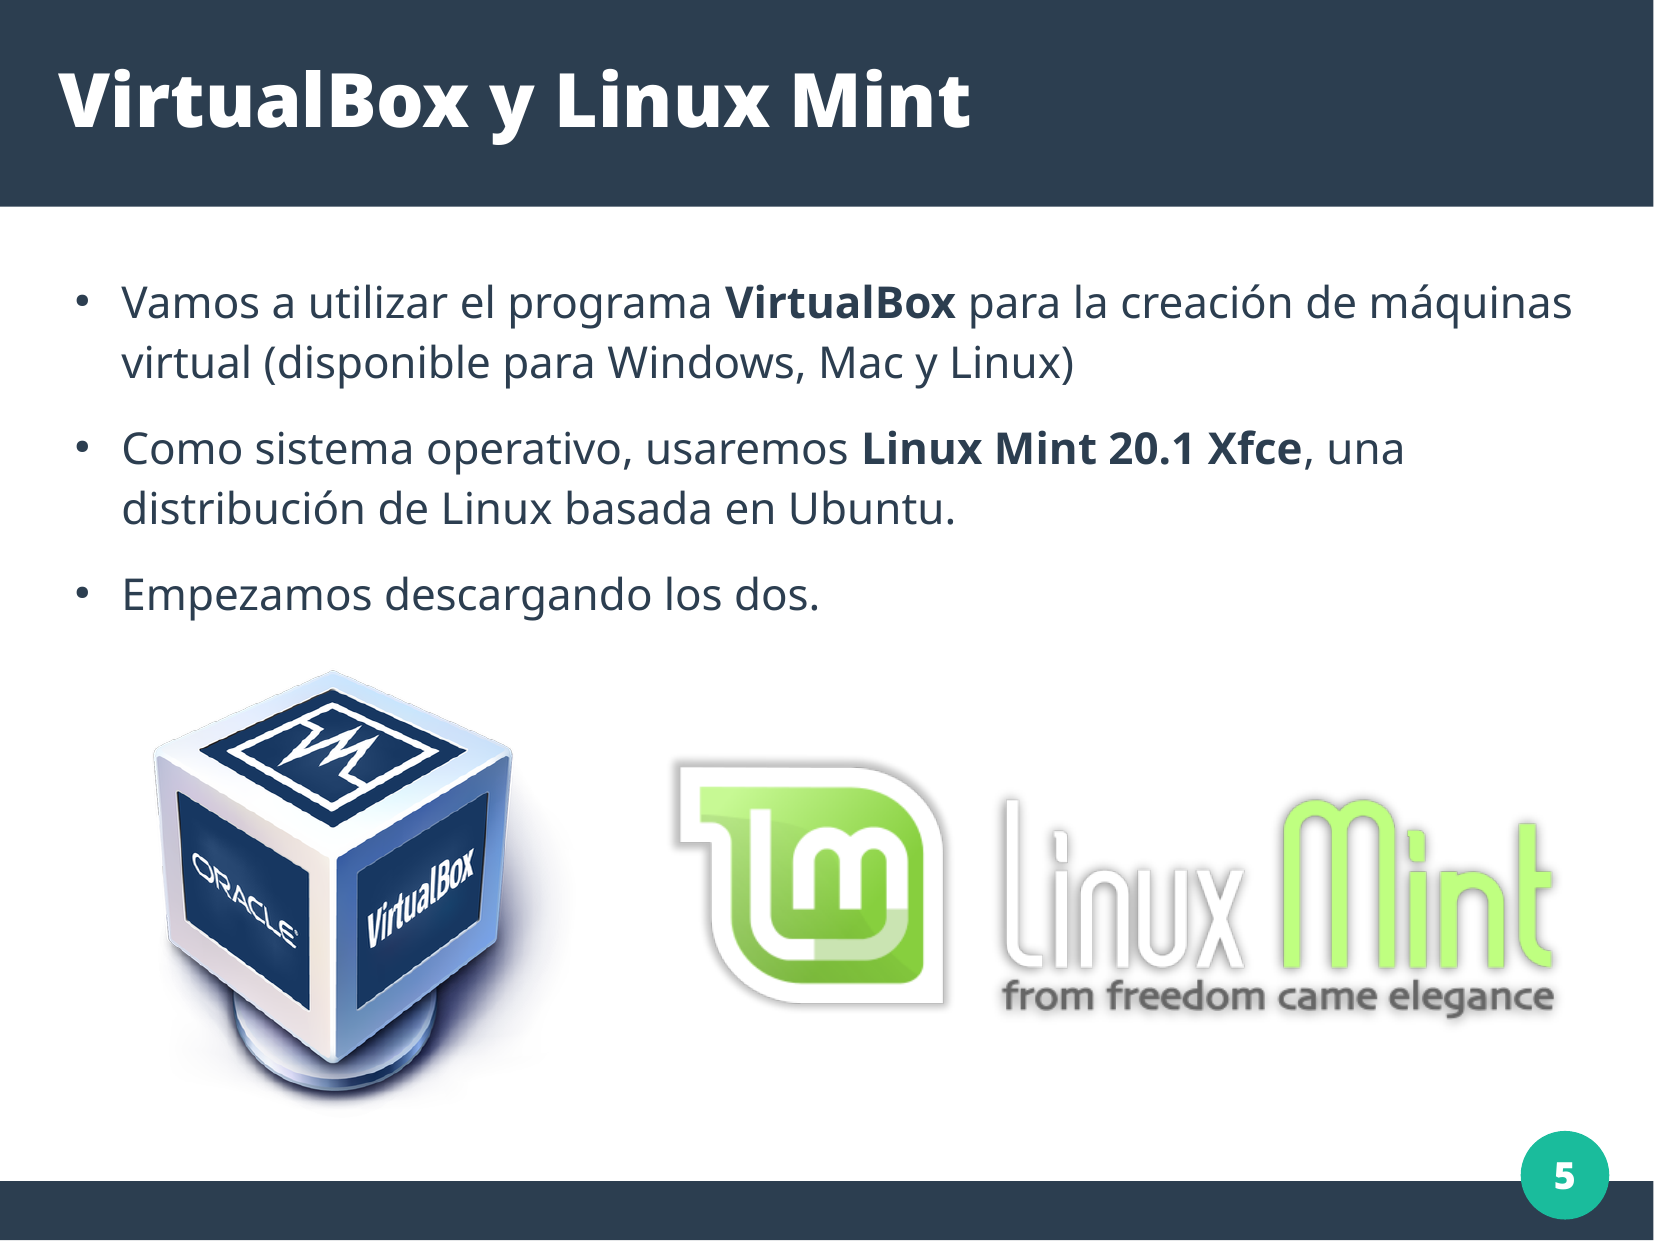

# VirtualBox y Linux Mint
Vamos a utilizar el programa VirtualBox para la creación de máquinas virtual (disponible para Windows, Mac y Linux)
Como sistema operativo, usaremos Linux Mint 20.1 Xfce, una distribución de Linux basada en Ubuntu.
Empezamos descargando los dos.
5